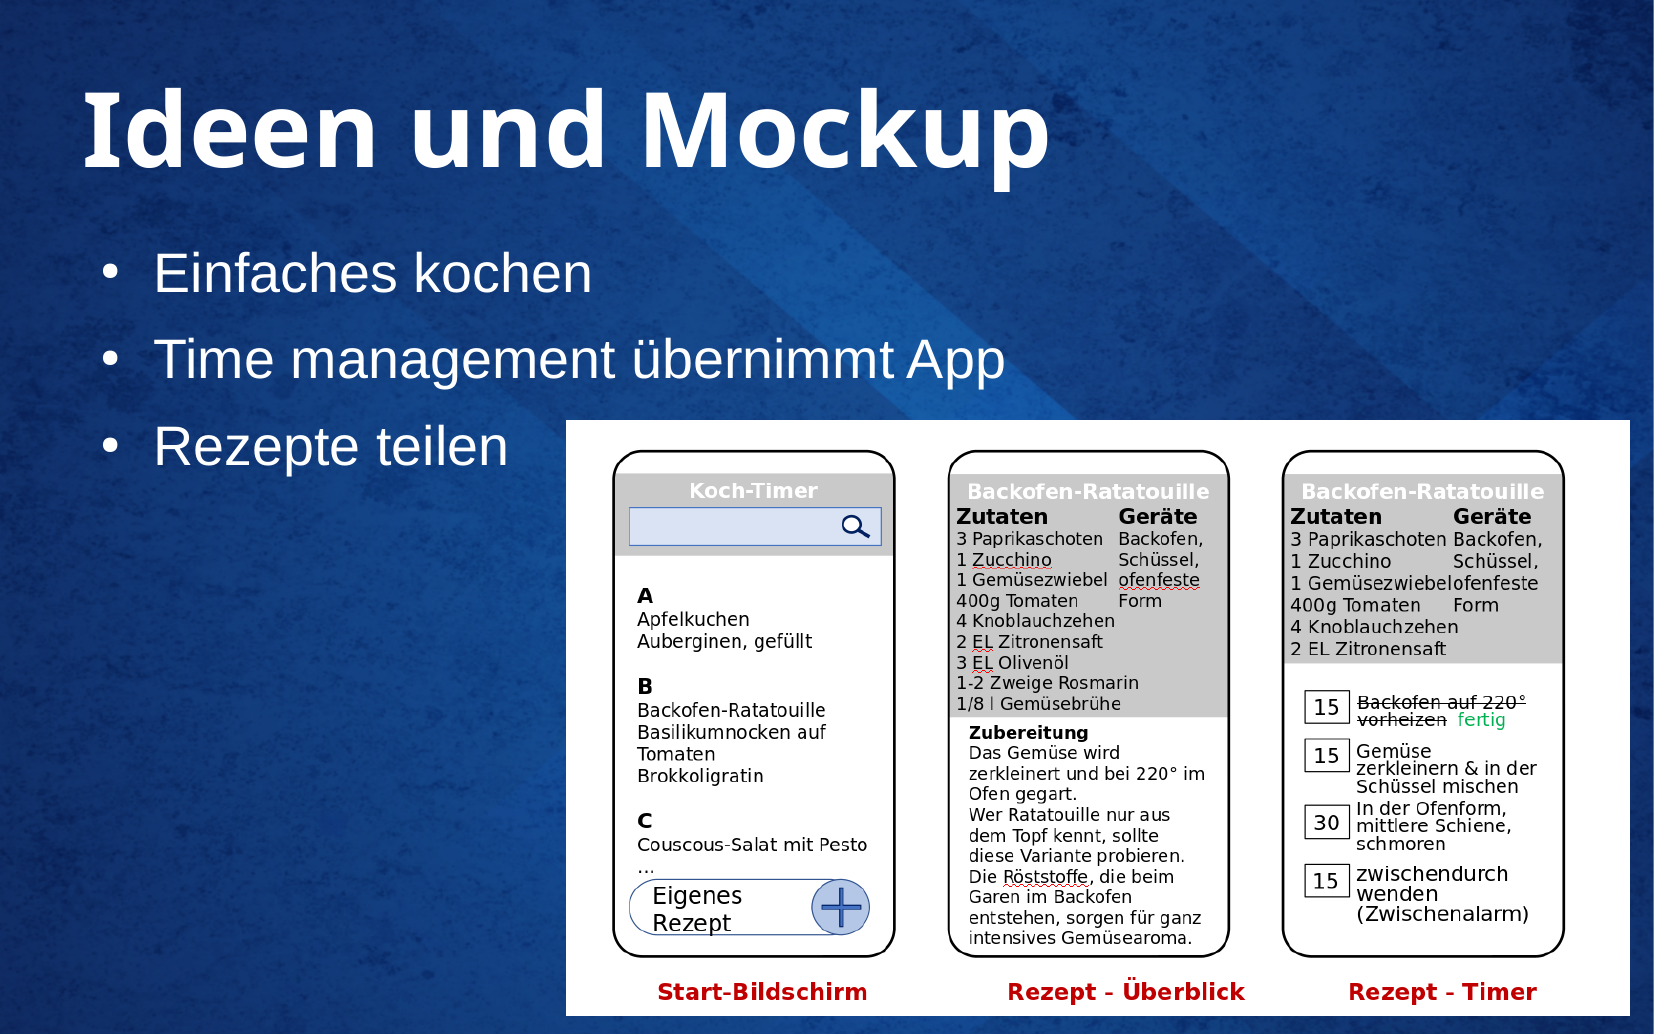

# Ideen und Mockup
Einfaches kochen
Time management übernimmt App
Rezepte teilen